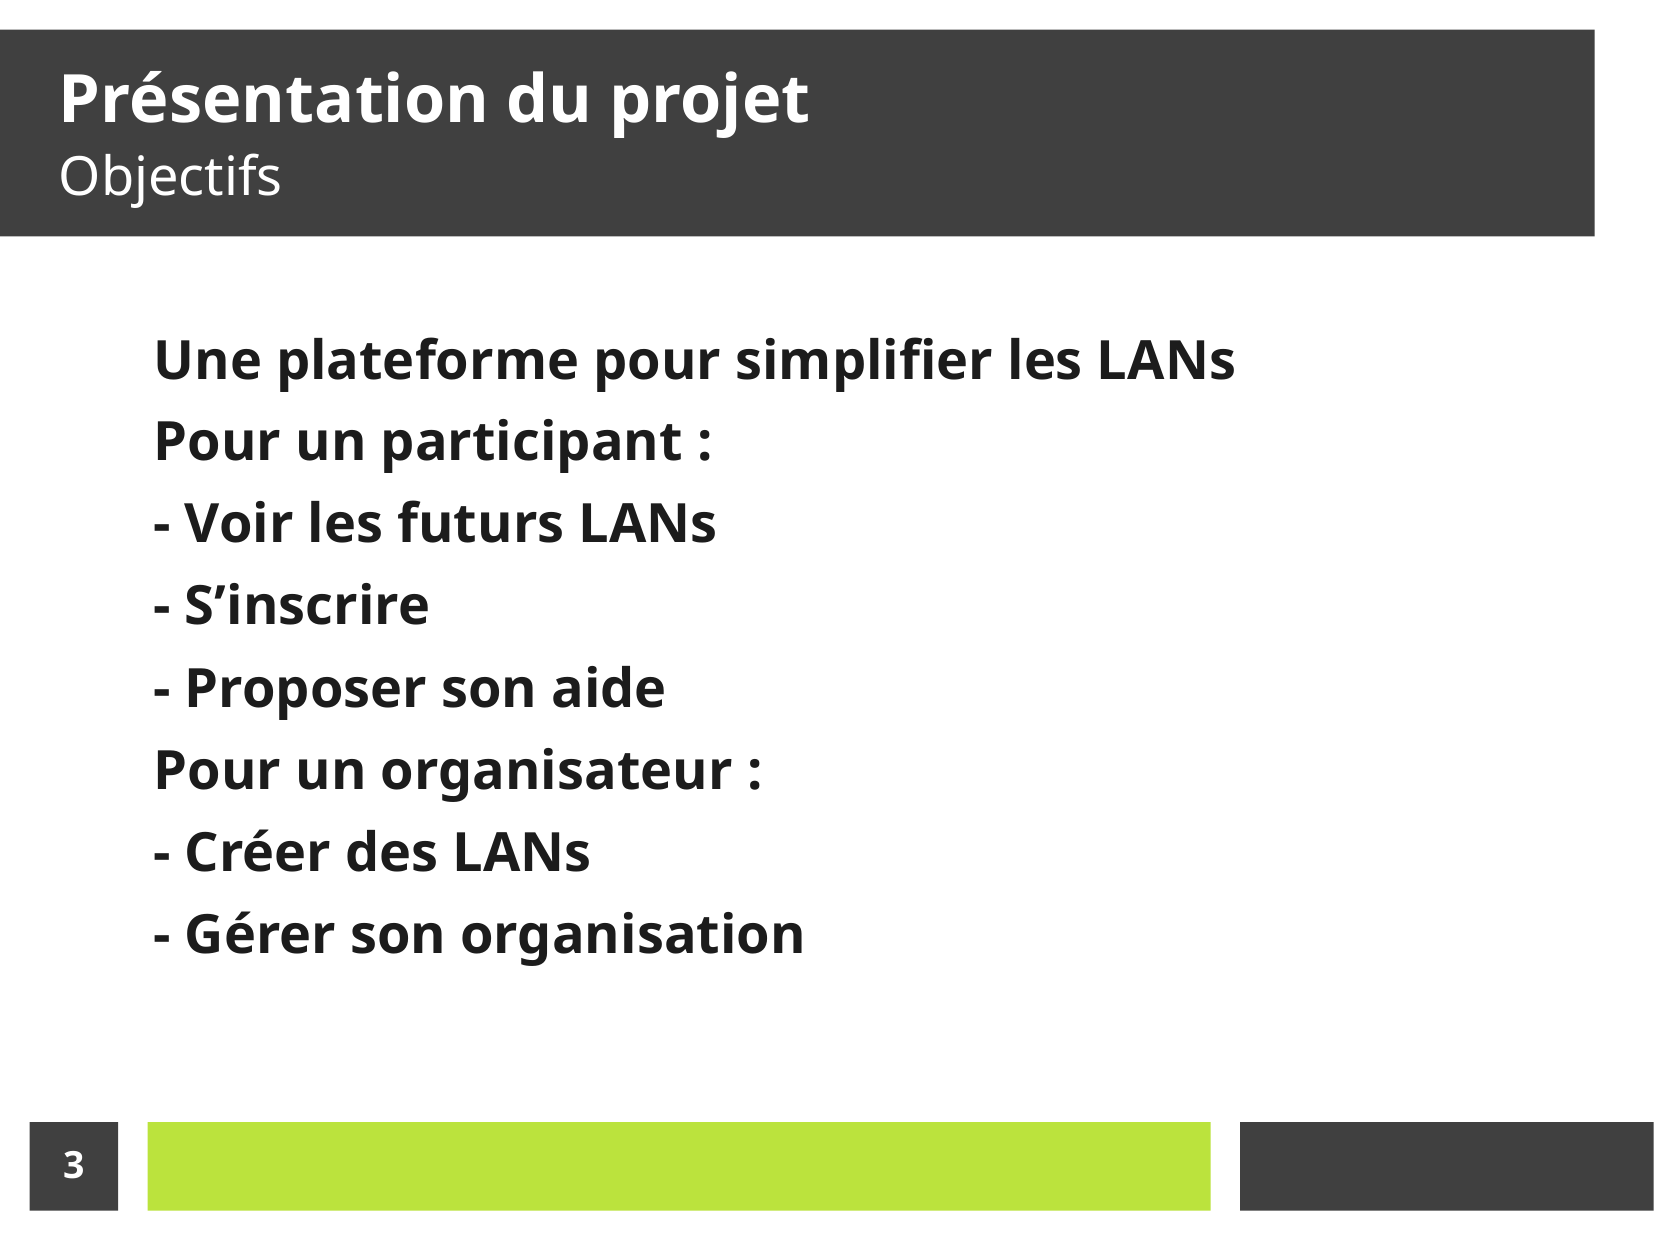

Présentation du projet
Objectifs
# Une plateforme pour simplifier les LANs
Pour un participant :
- Voir les futurs LANs
- S’inscrire
- Proposer son aide
Pour un organisateur :
- Créer des LANs
- Gérer son organisation